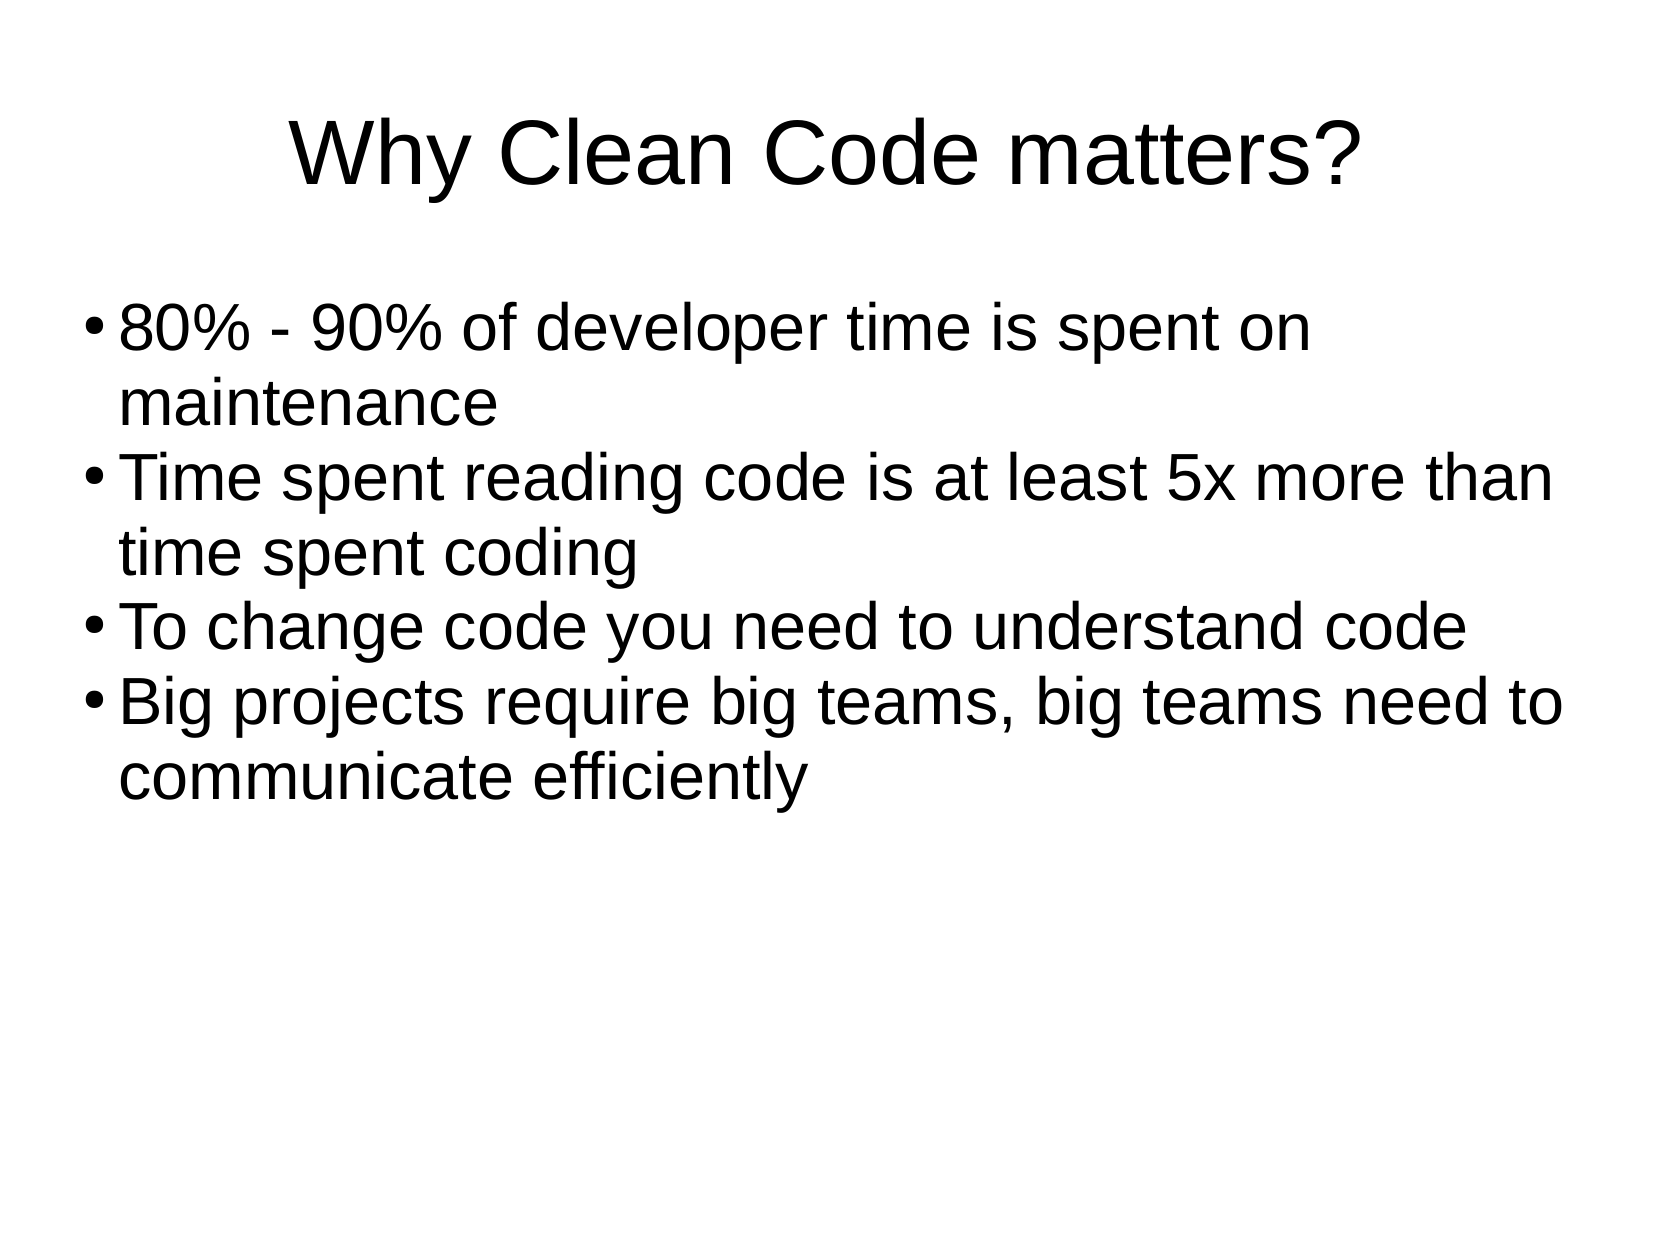

# Why Clean Code matters?
80% - 90% of developer time is spent on maintenance
Time spent reading code is at least 5x more than time spent coding
To change code you need to understand code
Big projects require big teams, big teams need to communicate efficiently